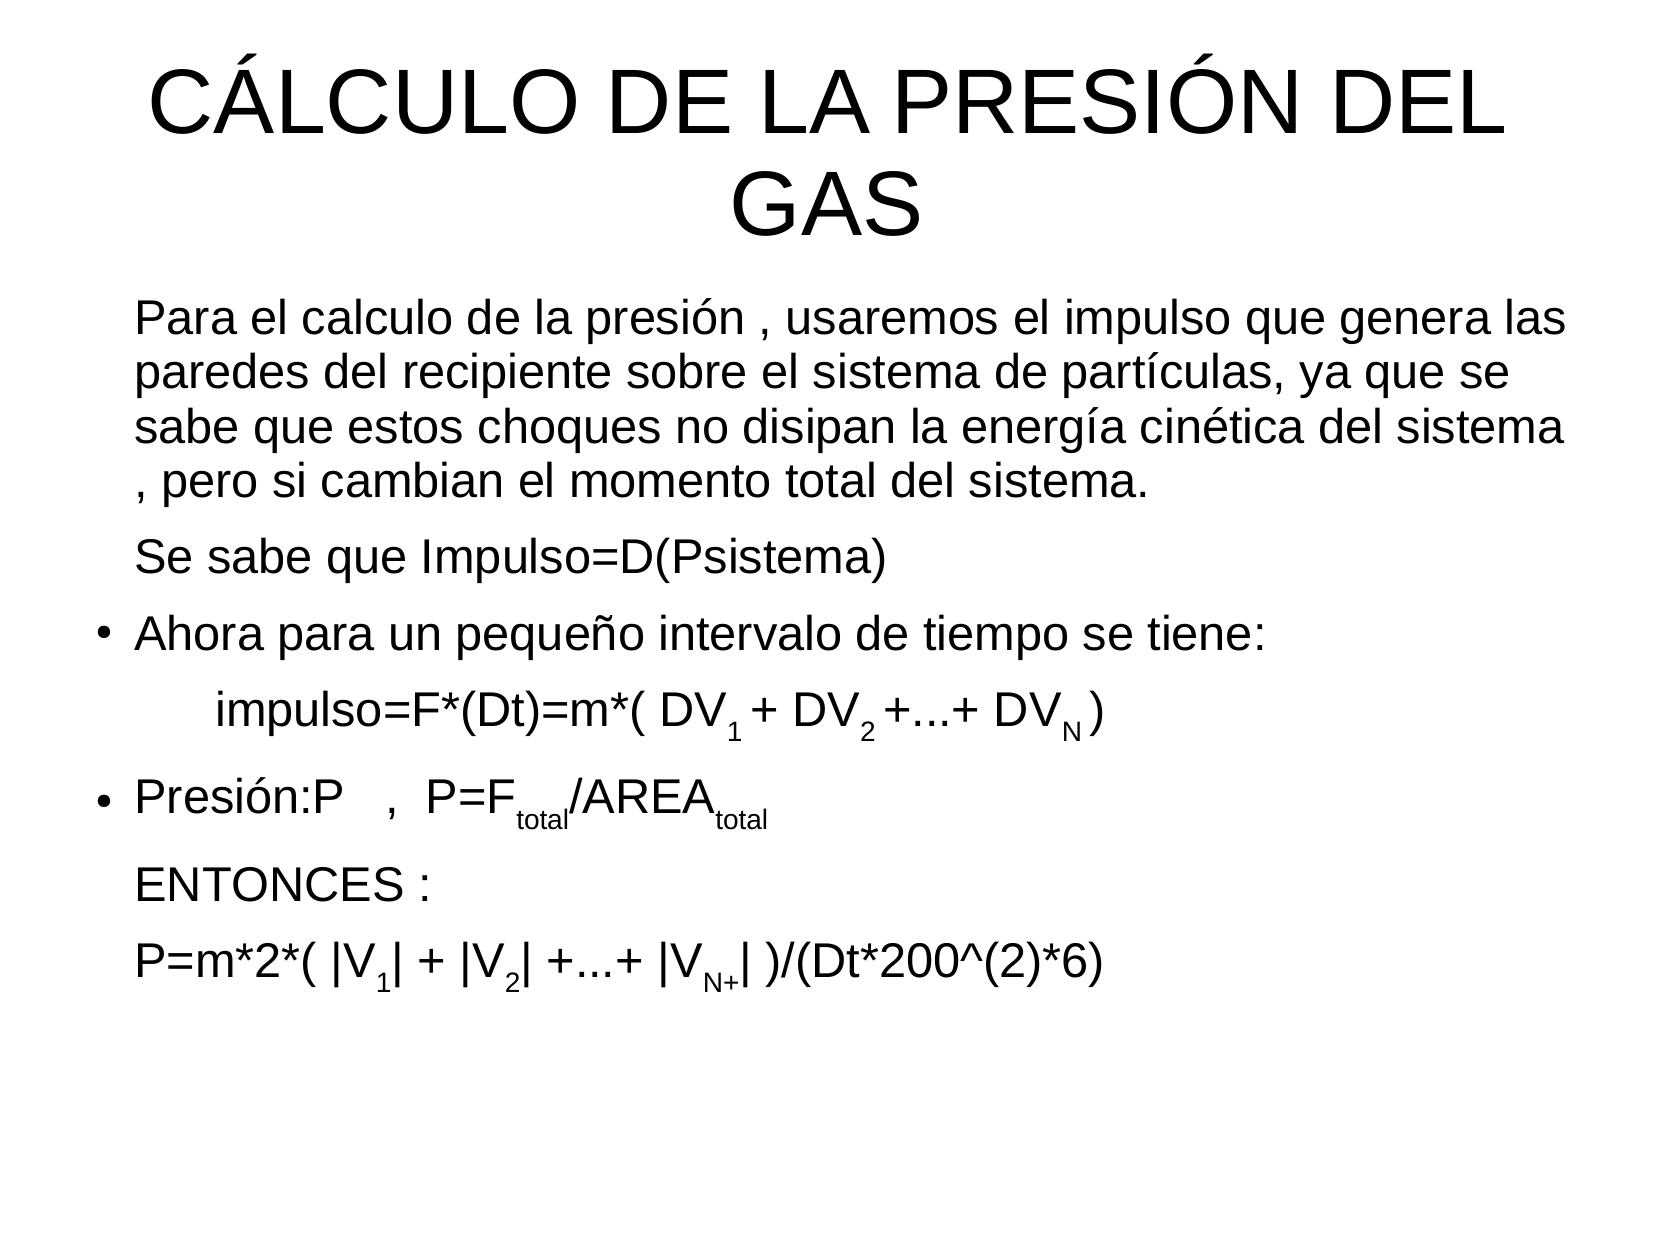

# CÁLCULO DE LA PRESIÓN DEL GAS
Para el calculo de la presión , usaremos el impulso que genera las paredes del recipiente sobre el sistema de partículas, ya que se sabe que estos choques no disipan la energía cinética del sistema , pero si cambian el momento total del sistema.
Se sabe que Impulso=D(Psistema)
Ahora para un pequeño intervalo de tiempo se tiene:
 impulso=F*(Dt)=m*( DV1 + DV2 +...+ DVN )
Presión:P , P=Ftotal/AREAtotal
ENTONCES :
P=m*2*( |V1| + |V2| +...+ |VN+| )/(Dt*200^(2)*6)